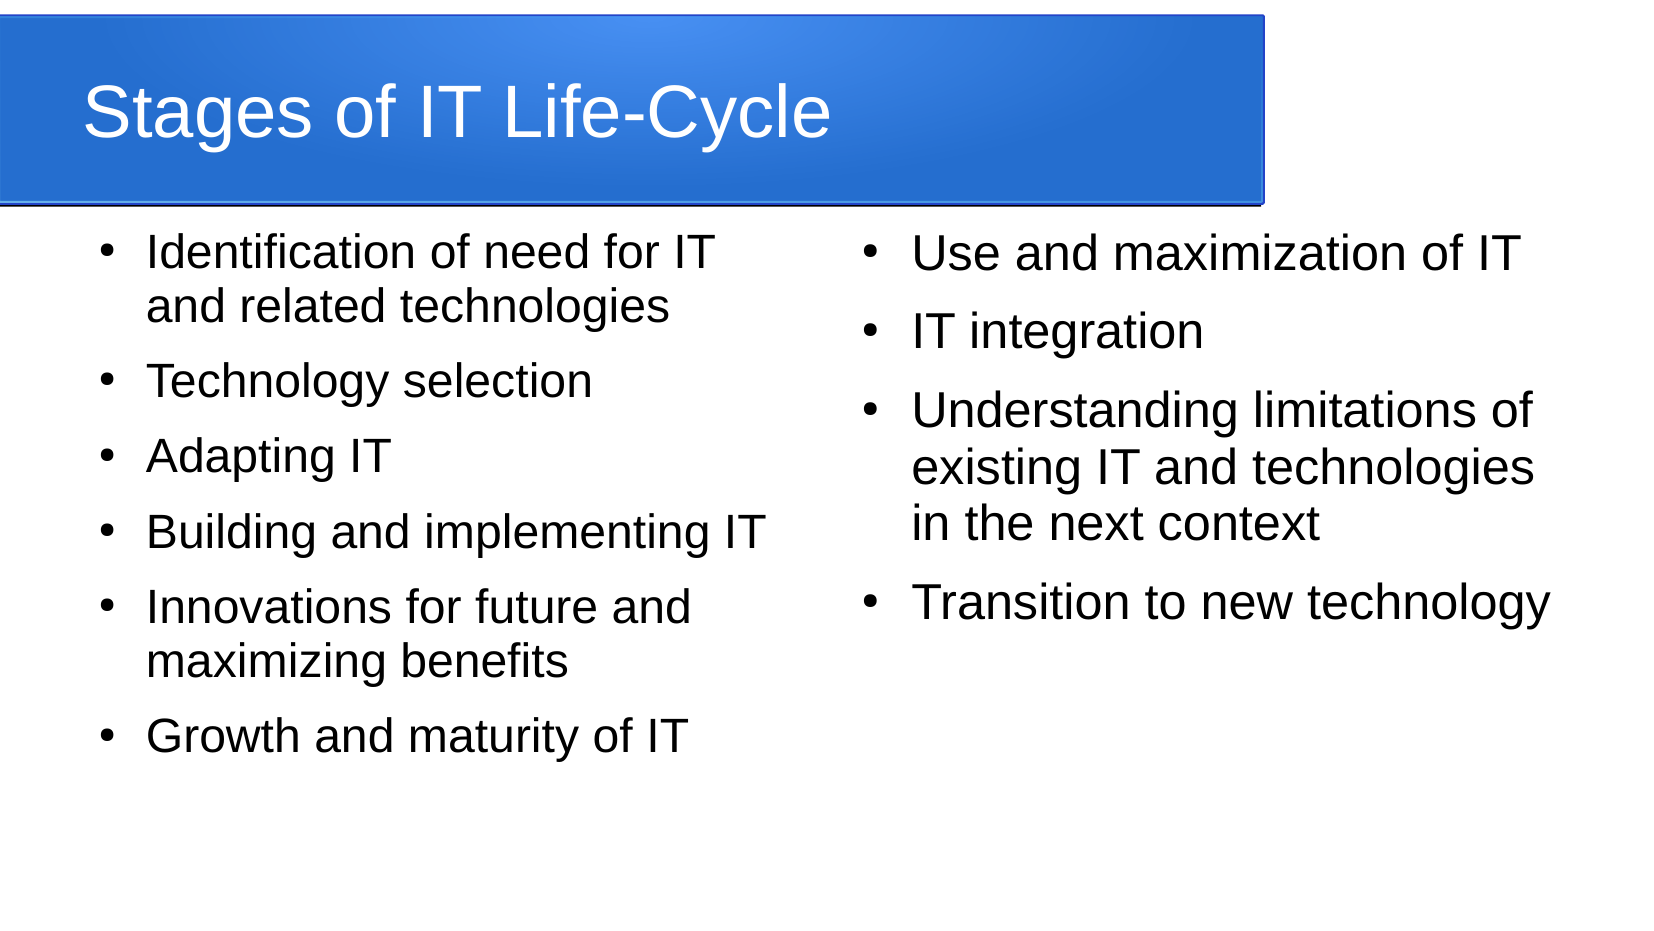

# Stages of IT Life-Cycle
Identification of need for IT and related technologies
Technology selection
Adapting IT
Building and implementing IT
Innovations for future and maximizing benefits
Growth and maturity of IT
Use and maximization of IT
IT integration
Understanding limitations of existing IT and technologies in the next context
Transition to new technology